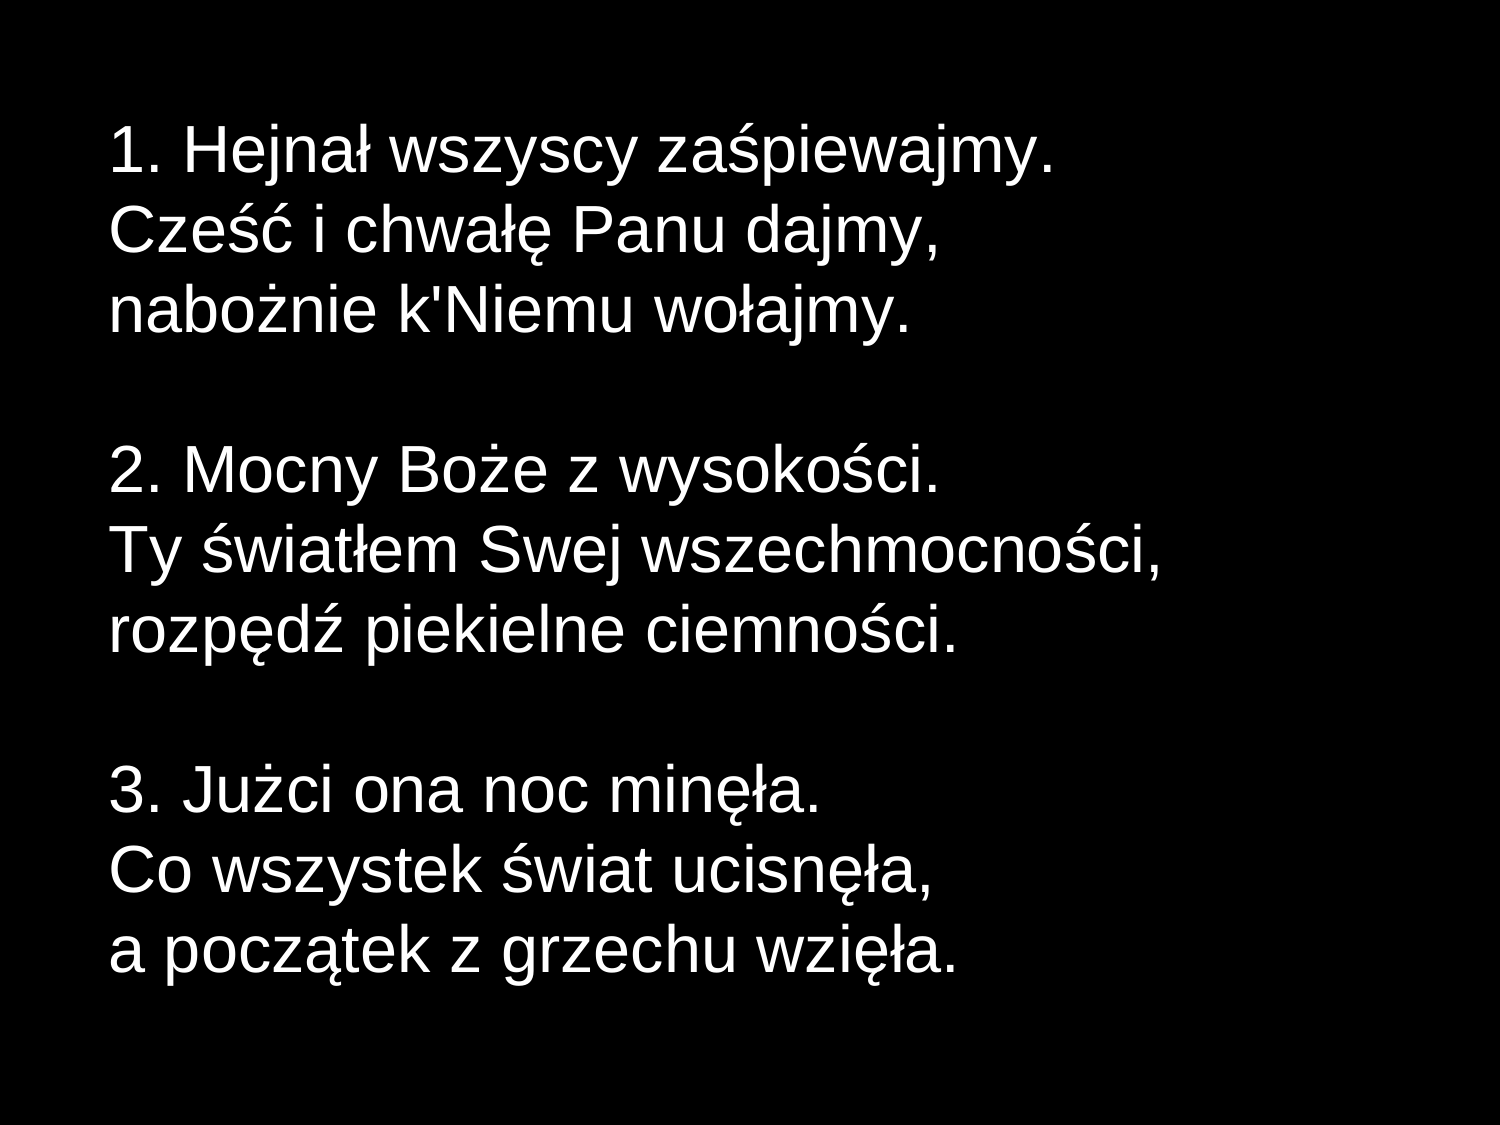

1. Hejnał wszyscy zaśpiewajmy.
Cześć i chwałę Panu dajmy,
nabożnie k'Niemu wołajmy.
2. Mocny Boże z wysokości.
Ty światłem Swej wszechmocności,
rozpędź piekielne ciemności.
3. Jużci ona noc minęła.
Co wszystek świat ucisnęła,
a początek z grzechu wzięła.